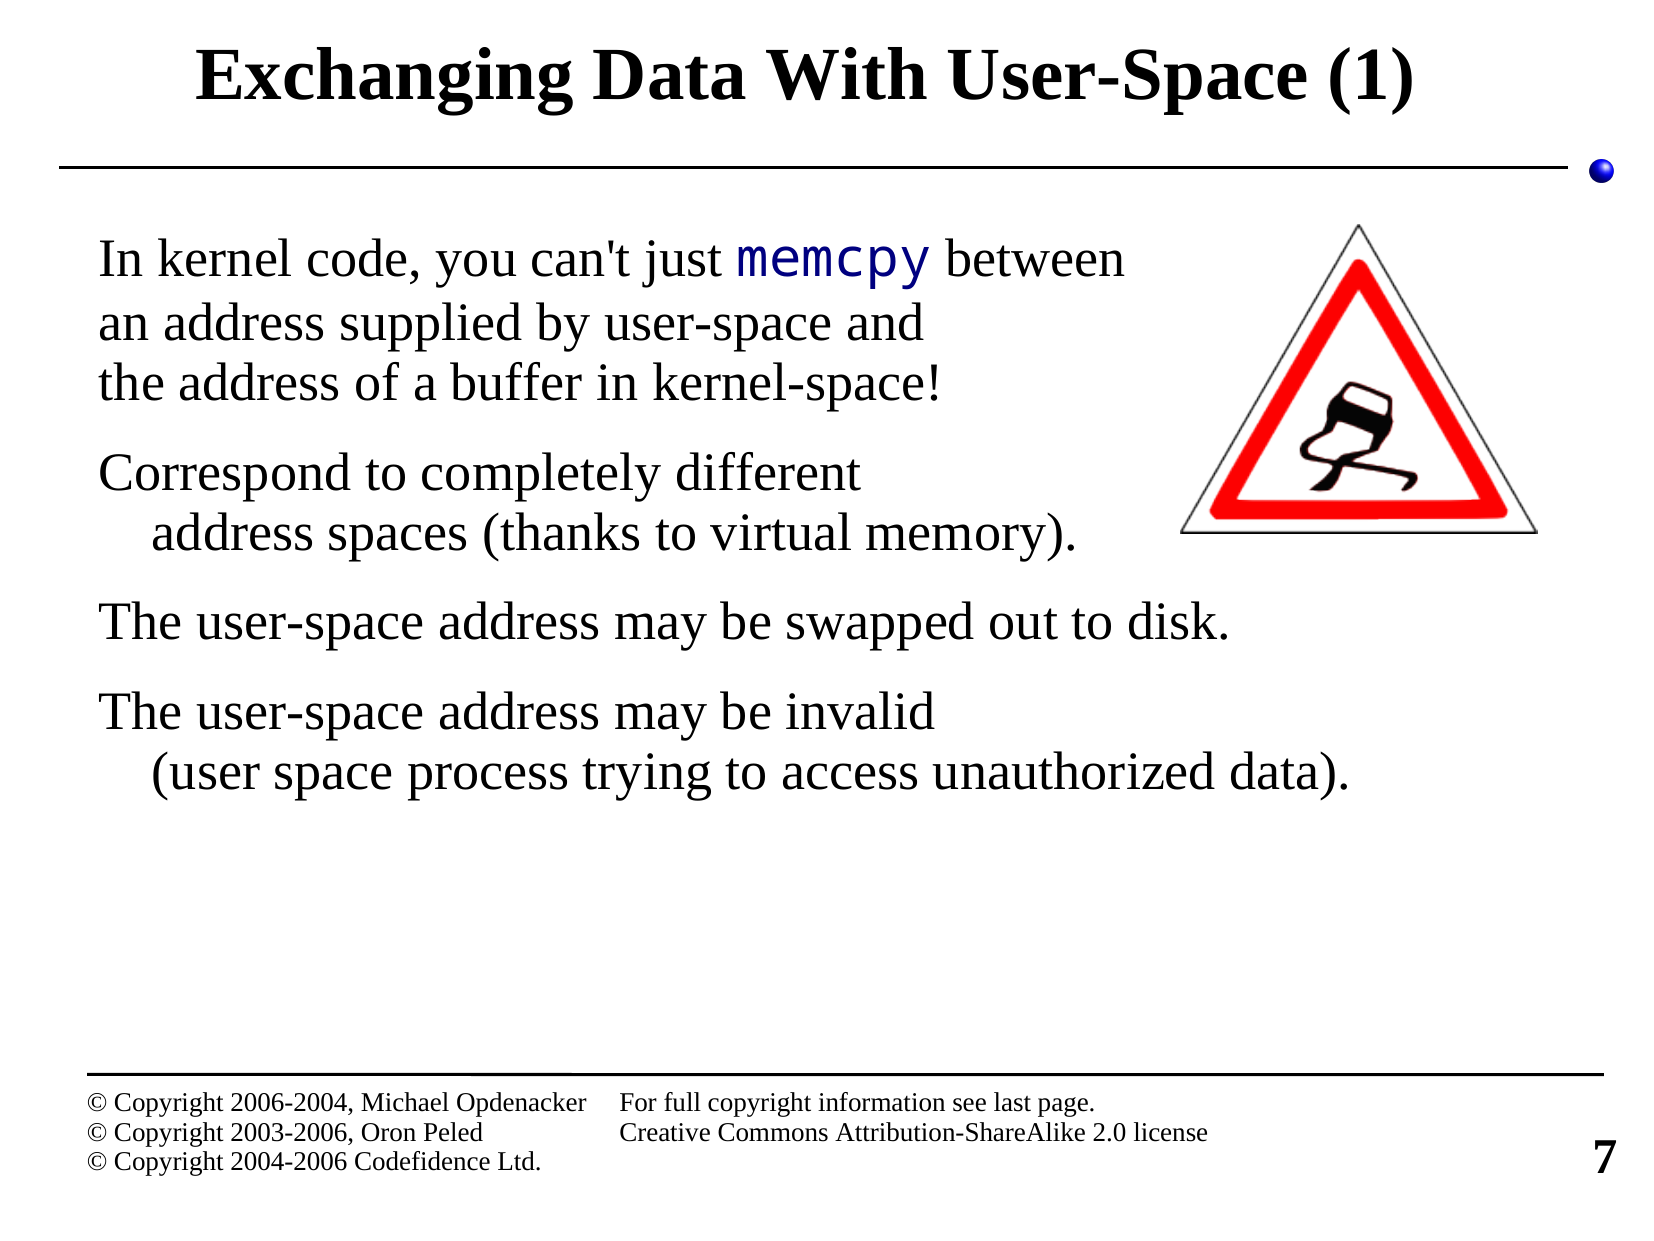

# Exchanging Data With User-Space (1)
In kernel code, you can't just memcpy between
an address supplied by user-space and
the address of a buffer in kernel-space!
Correspond to completely different
address spaces (thanks to virtual memory).
The user-space address may be swapped out to disk.
The user-space address may be invalid
(user space process trying to access unauthorized data).